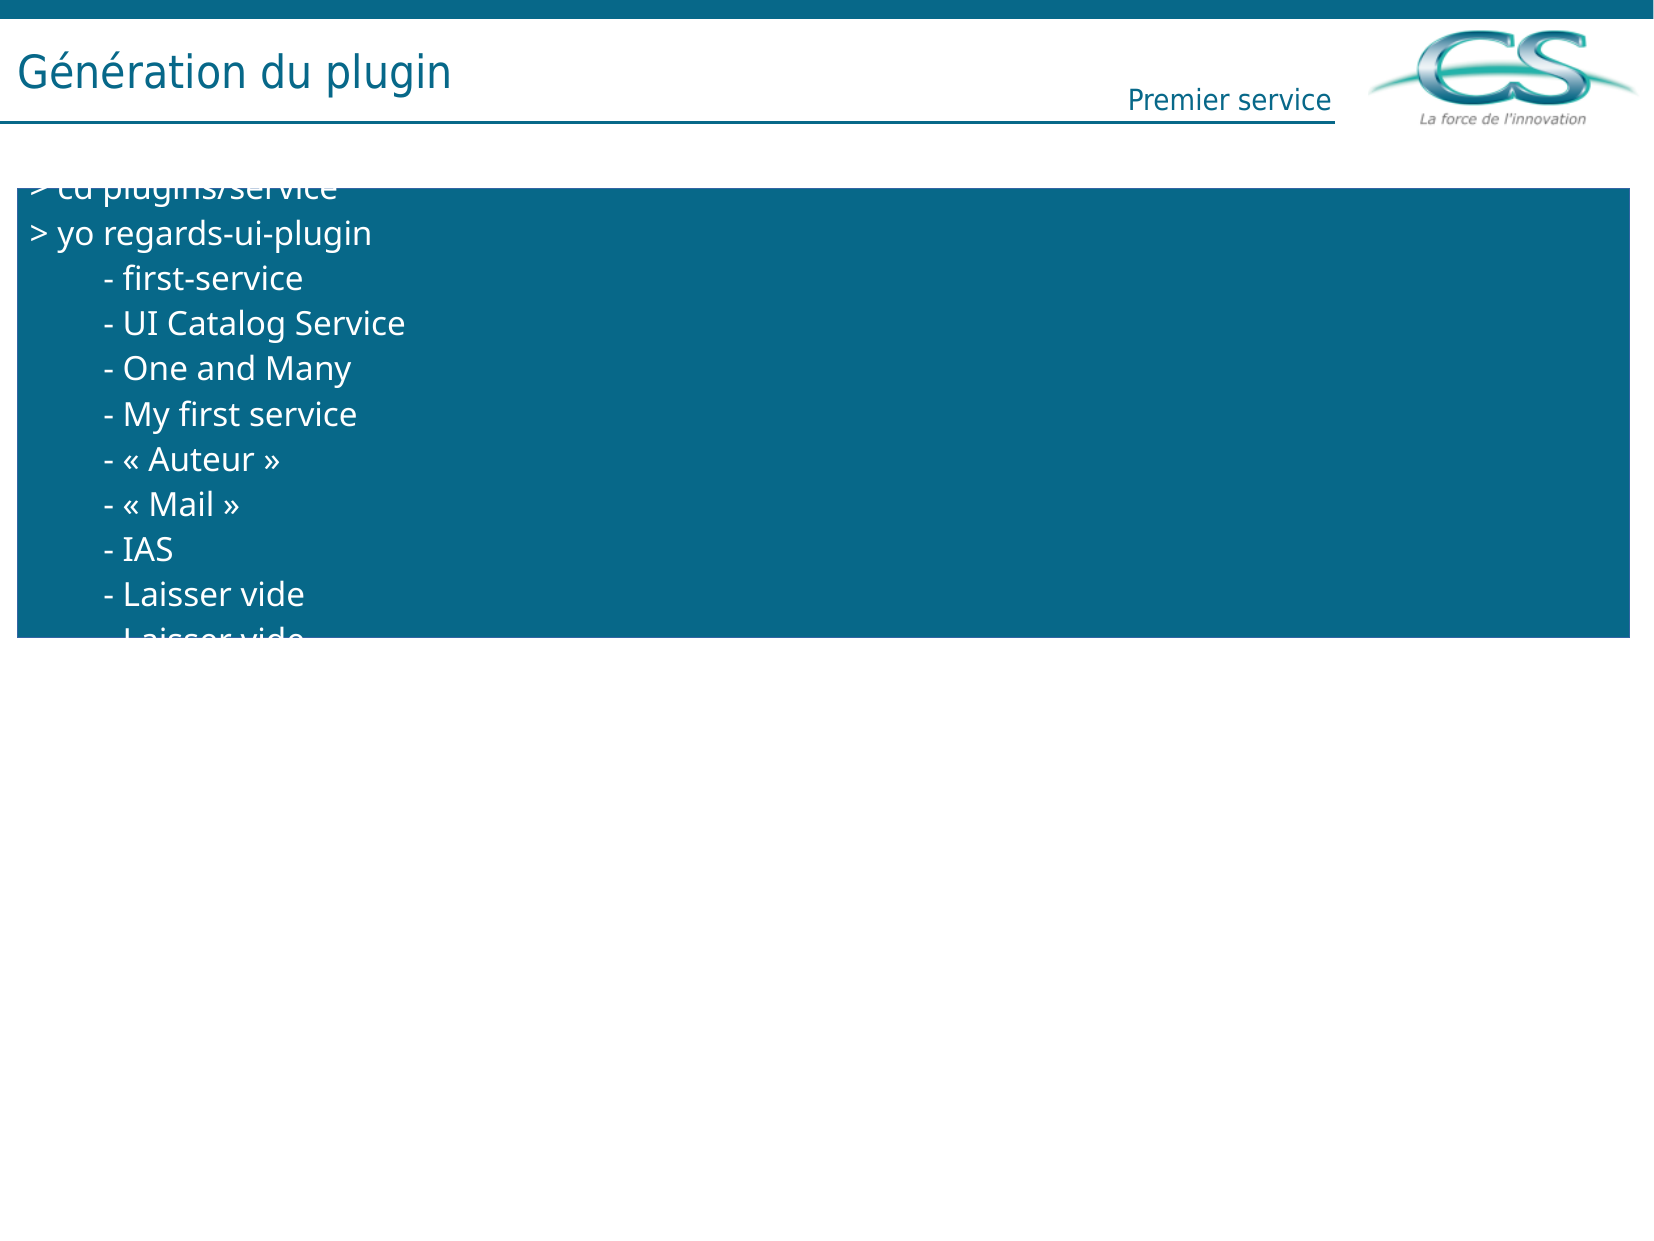

Génération du plugin
Premier service
#
> cd plugins/service
> yo regards-ui-plugin
	- first-service
	- UI Catalog Service
	- One and Many
	- My first service
	- « Auteur »
	- « Mail »
	- IAS
	- Laisser vide
	- Laisser vide